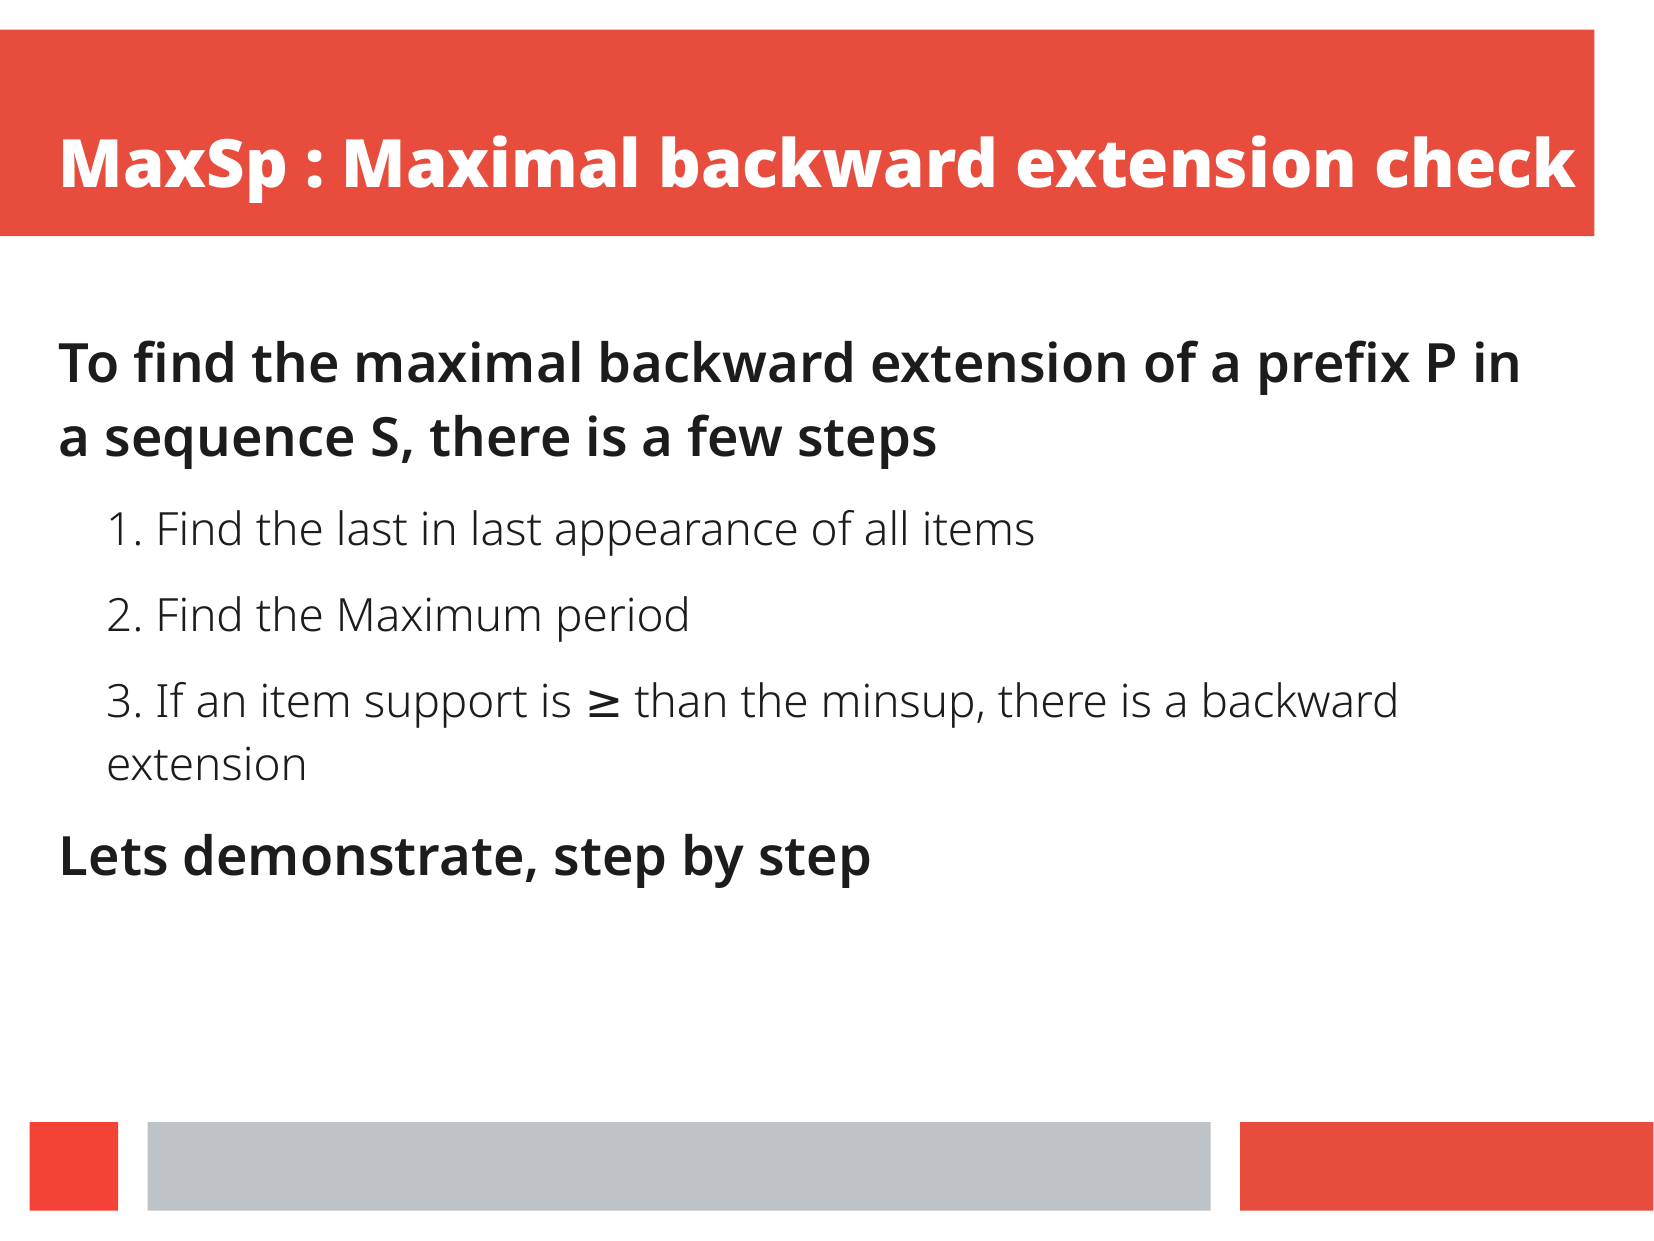

# MaxSp : Maximal backward extension check
To find the maximal backward extension of a prefix P in a sequence S, there is a few steps
1. Find the last in last appearance of all items
2. Find the Maximum period
3. If an item support is ≥ than the minsup, there is a backward extension
Lets demonstrate, step by step